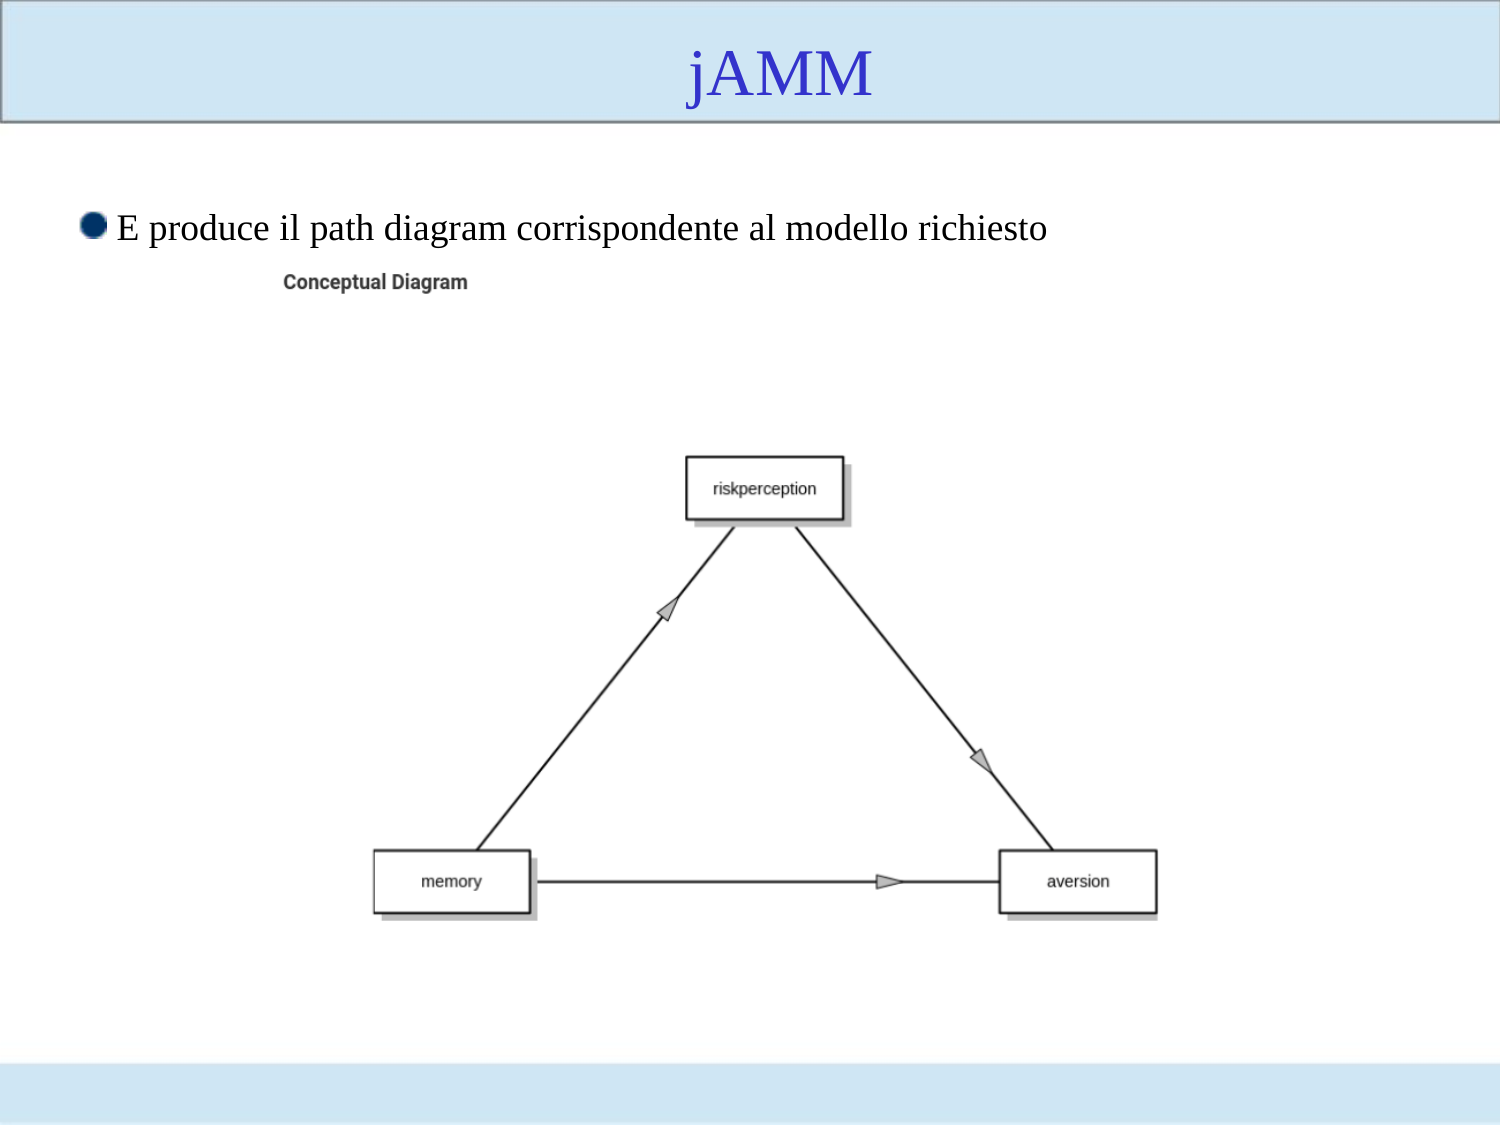

# jAMM
 E produce il path diagram corrispondente al modello richiesto